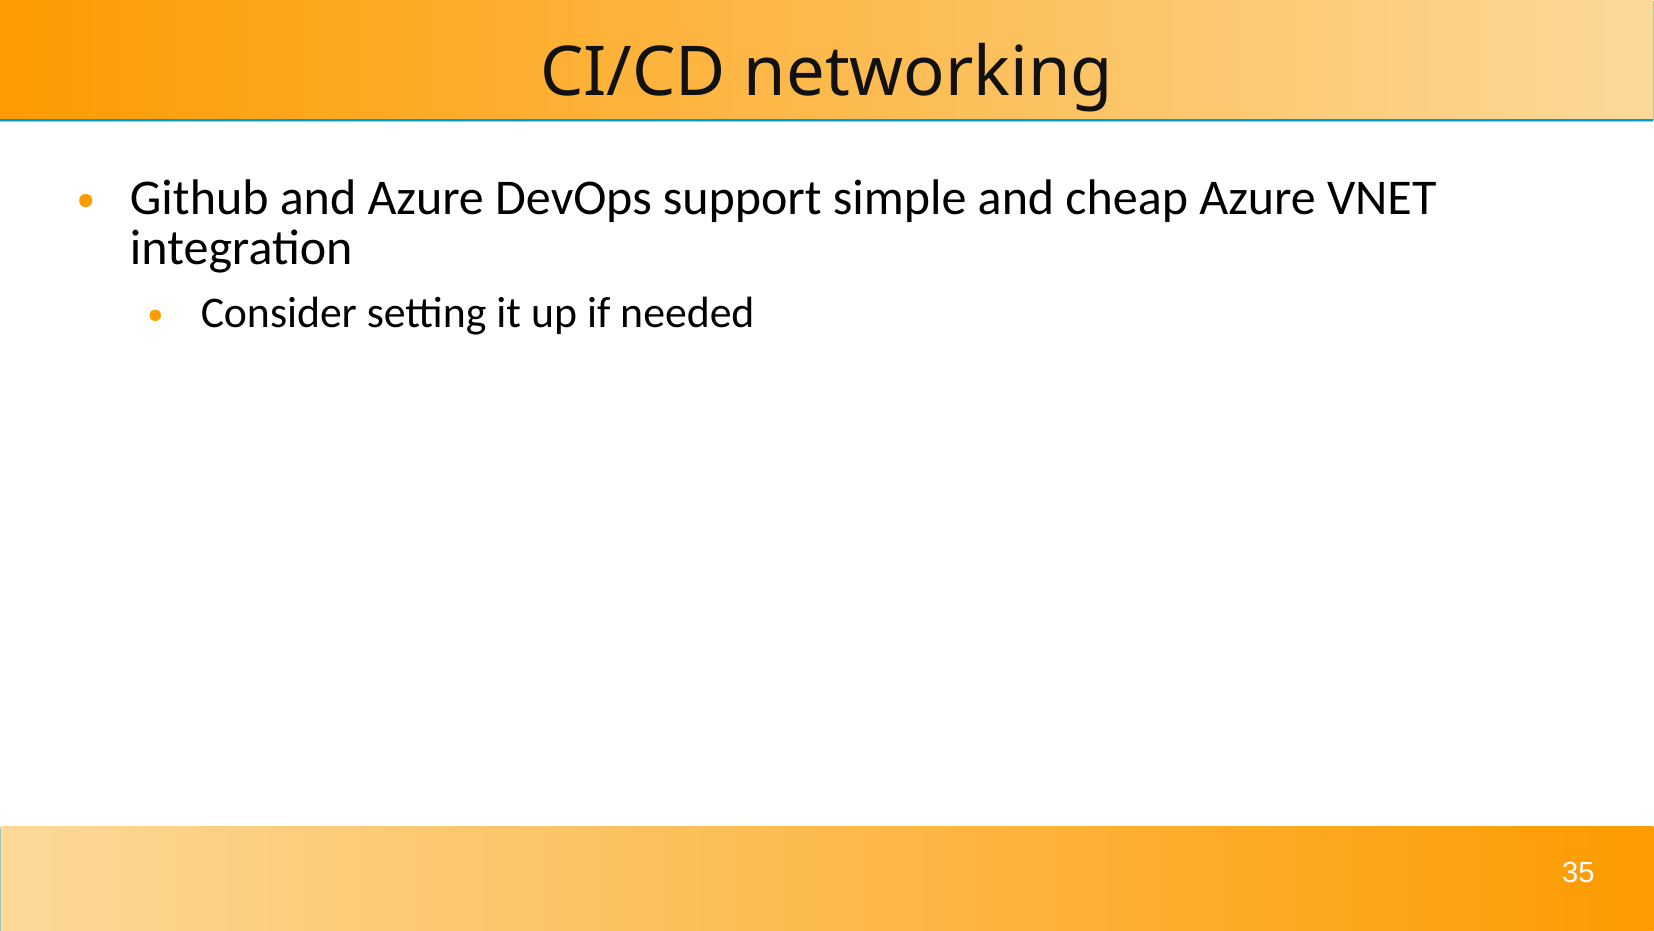

# CI/CD networking
Github and Azure DevOps support simple and cheap Azure VNET integration
Consider setting it up if needed
35